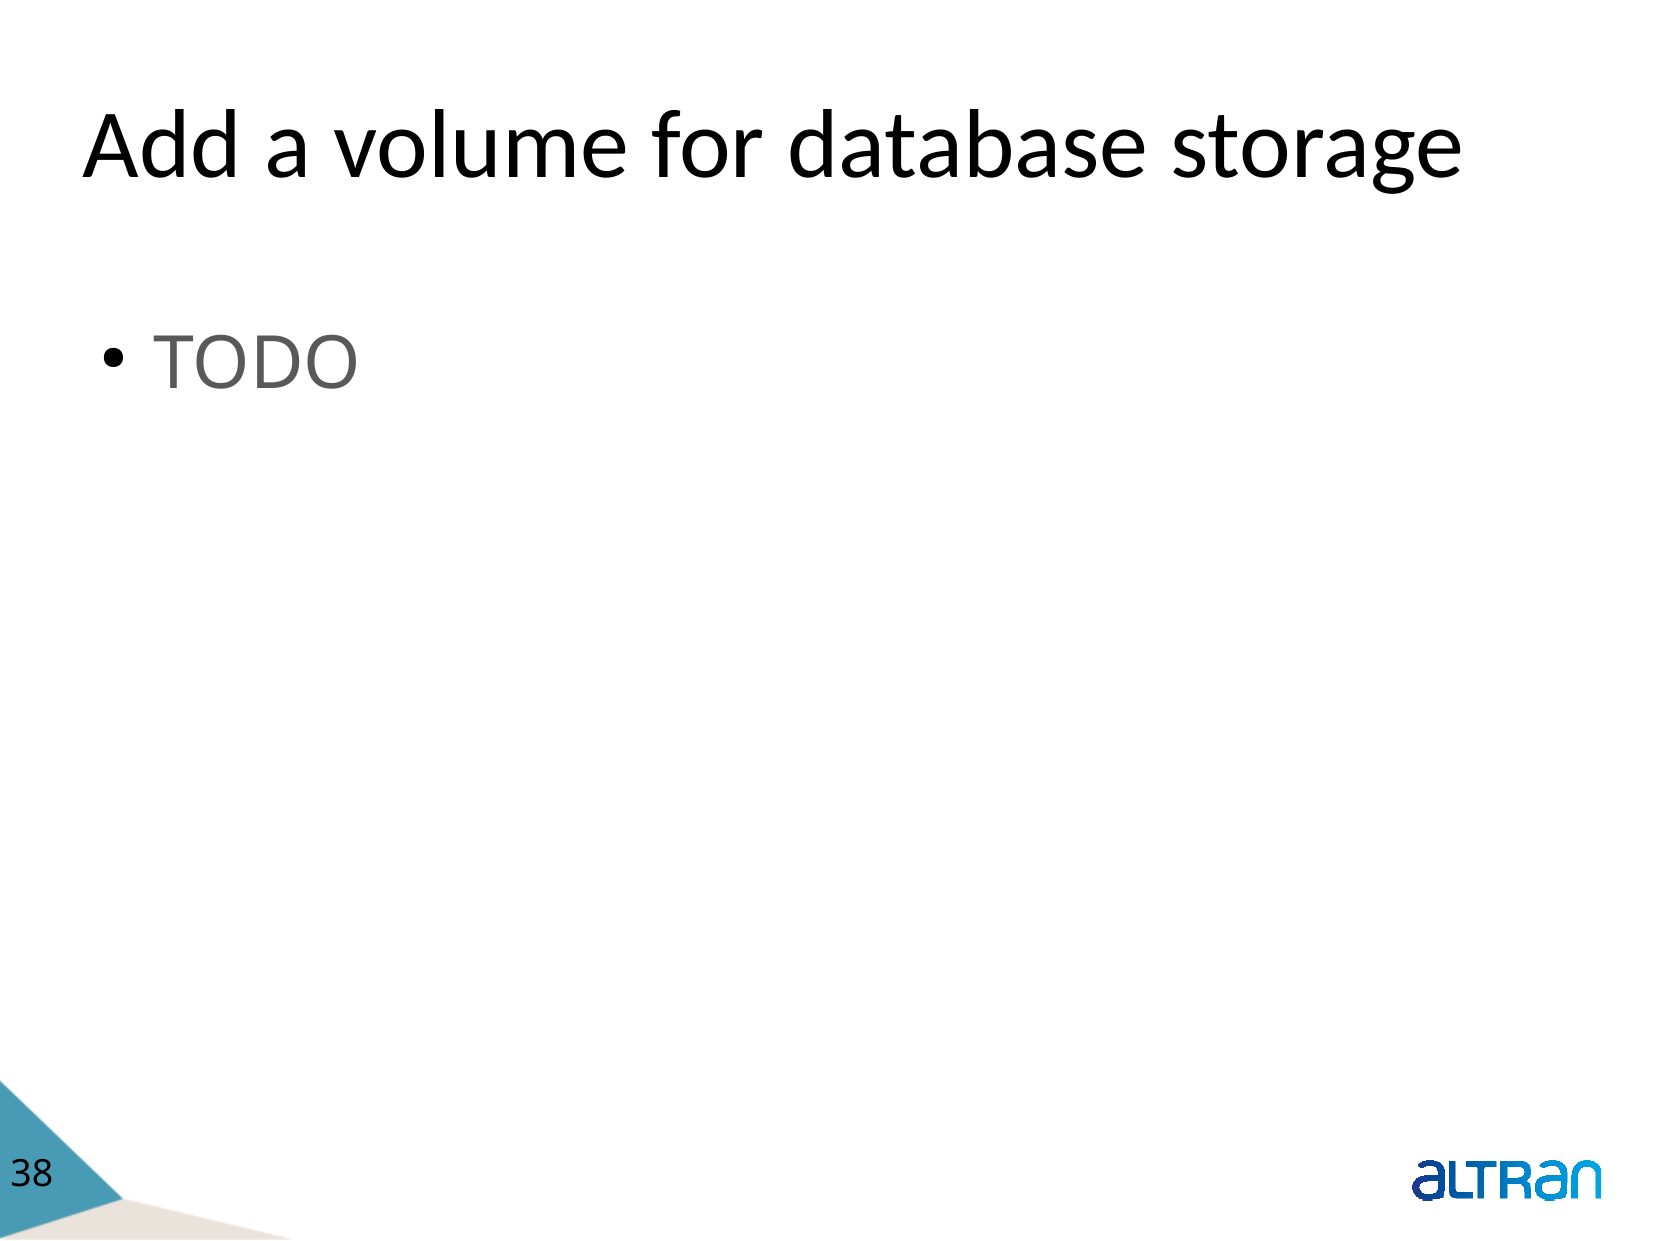

# Add a volume for database storage
TODO
38